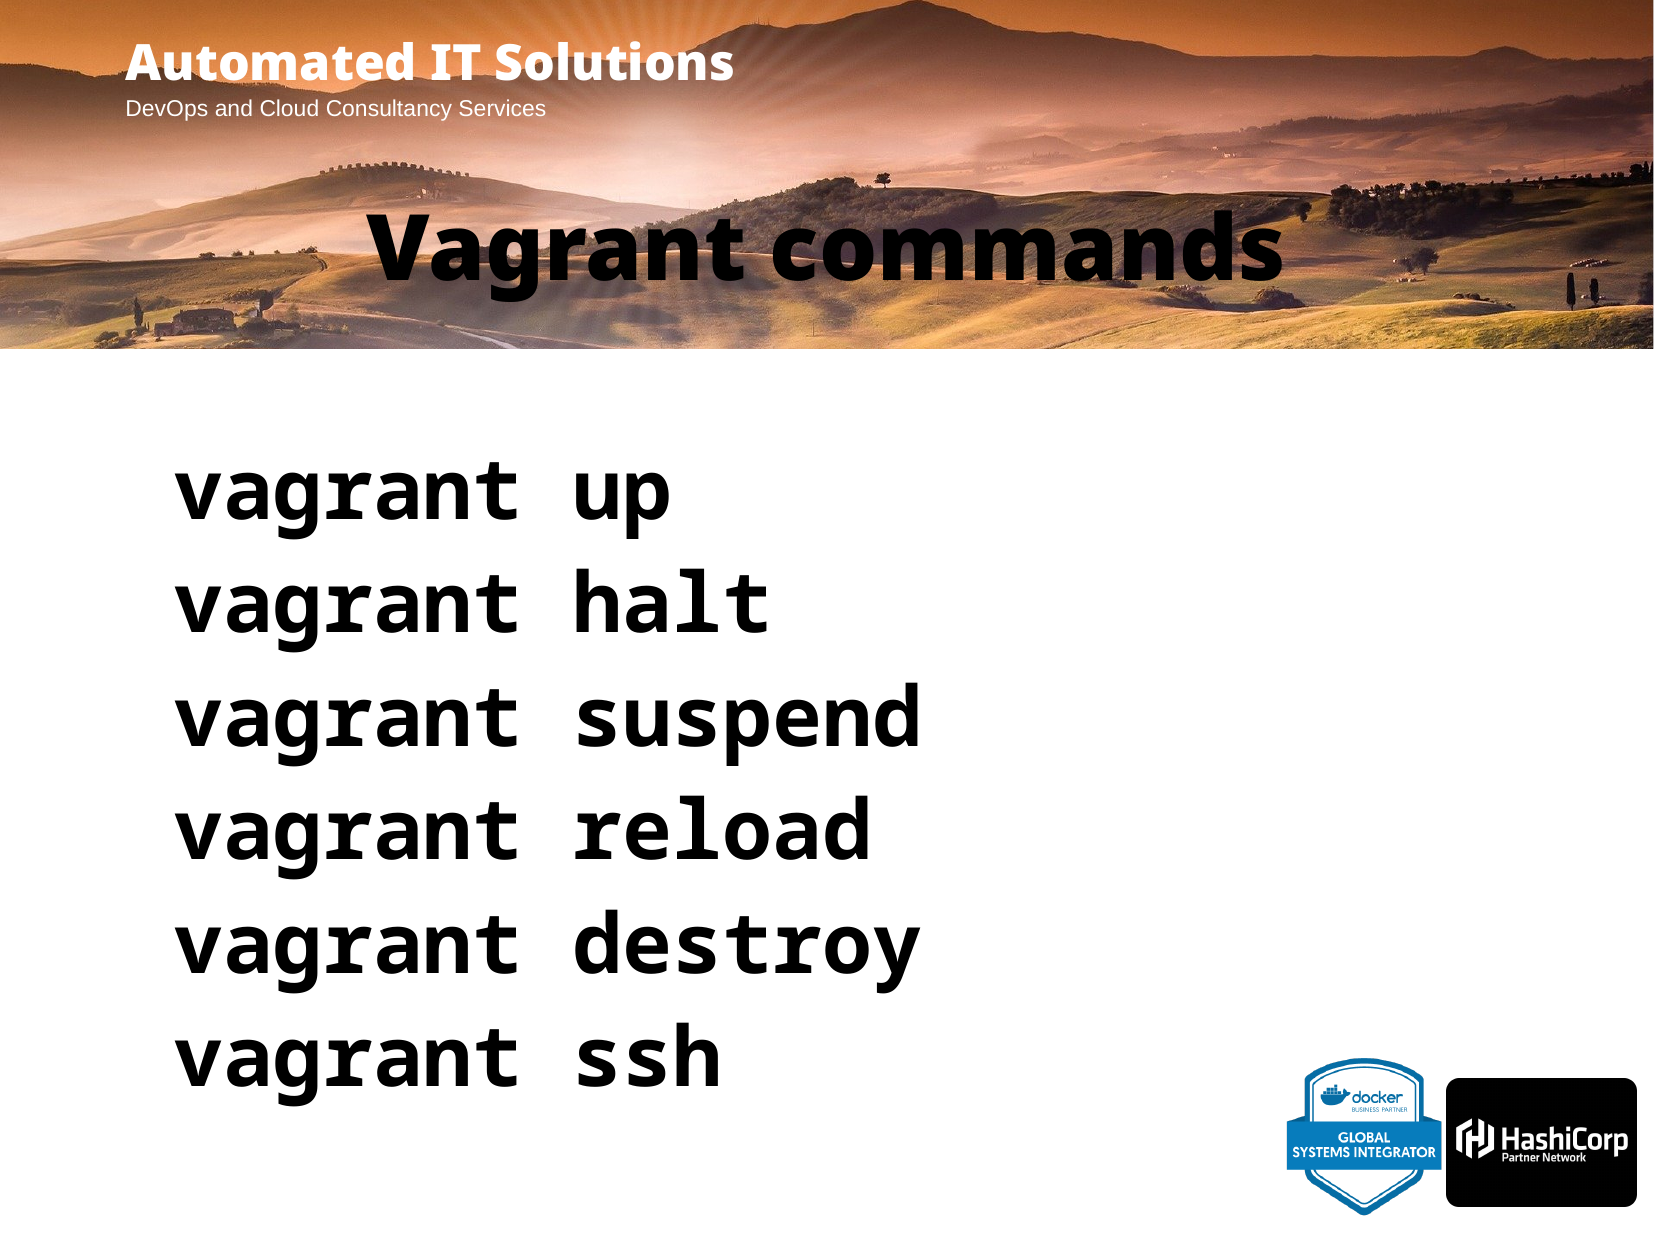

# Vagrant commands
vagrant up
vagrant halt
vagrant suspend
vagrant reload
vagrant destroy
vagrant ssh